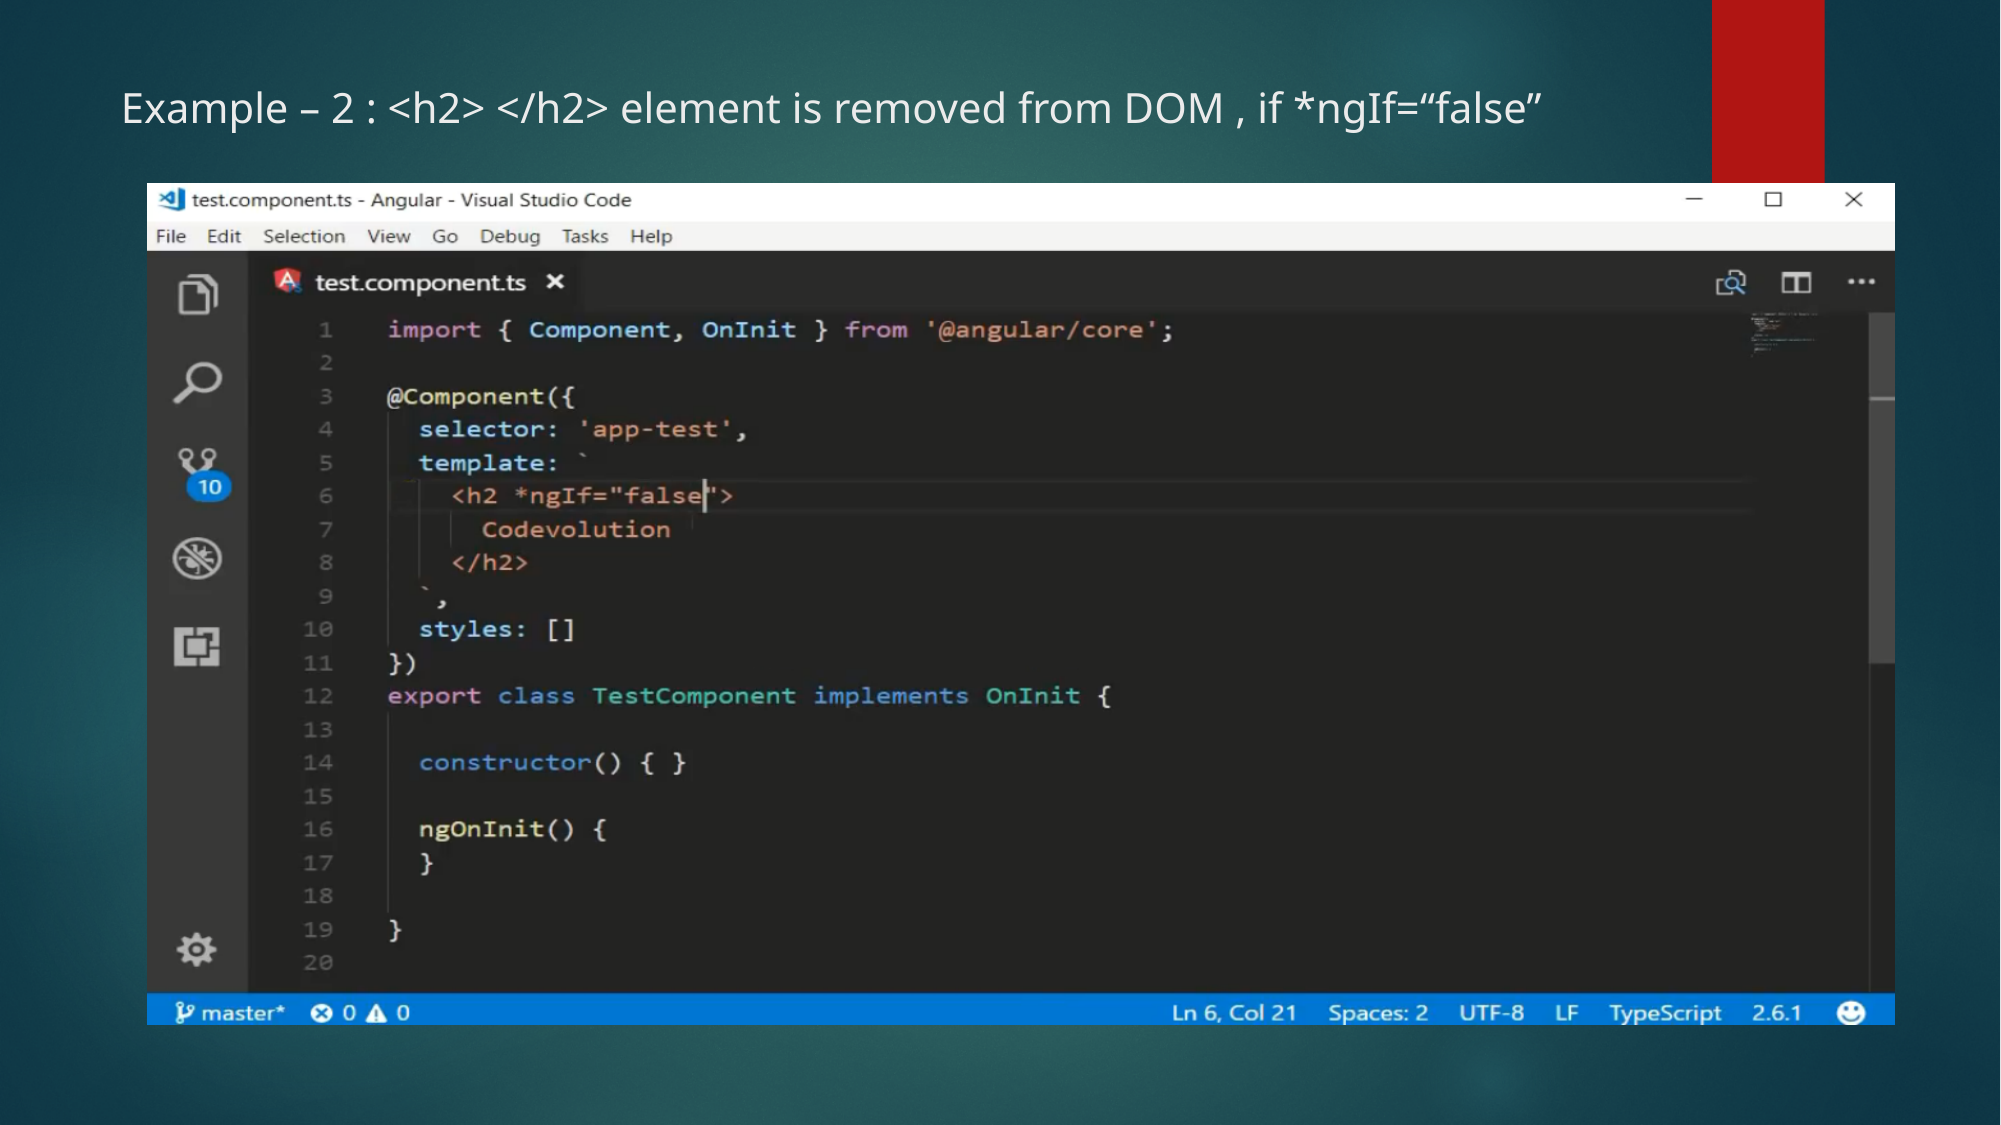

Example – 2 : <h2> </h2> element is removed from DOM , if *ngIf=“false”